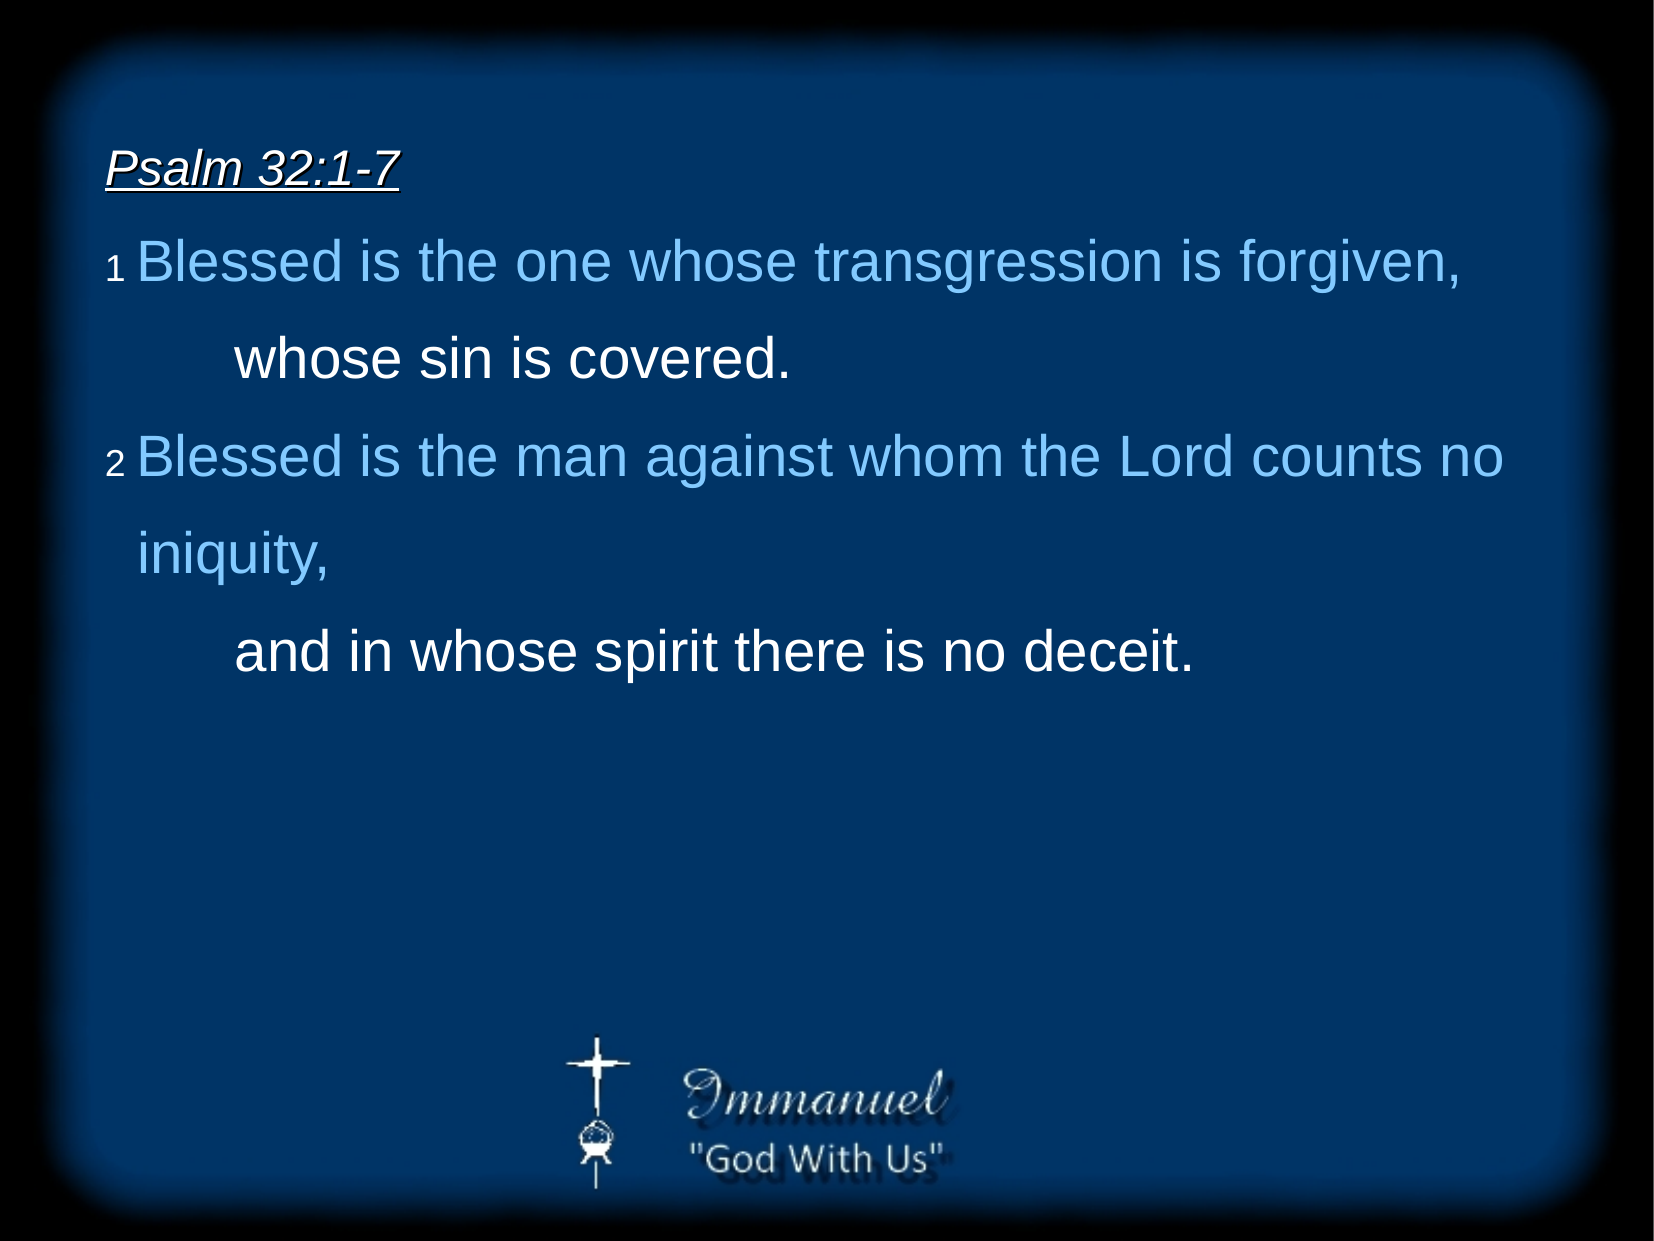

Psalm 32:1-7
1 Blessed is the one whose transgression is forgiven,
 whose sin is covered.
2 Blessed is the man against whom the Lord counts no
 iniquity,
 and in whose spirit there is no deceit.